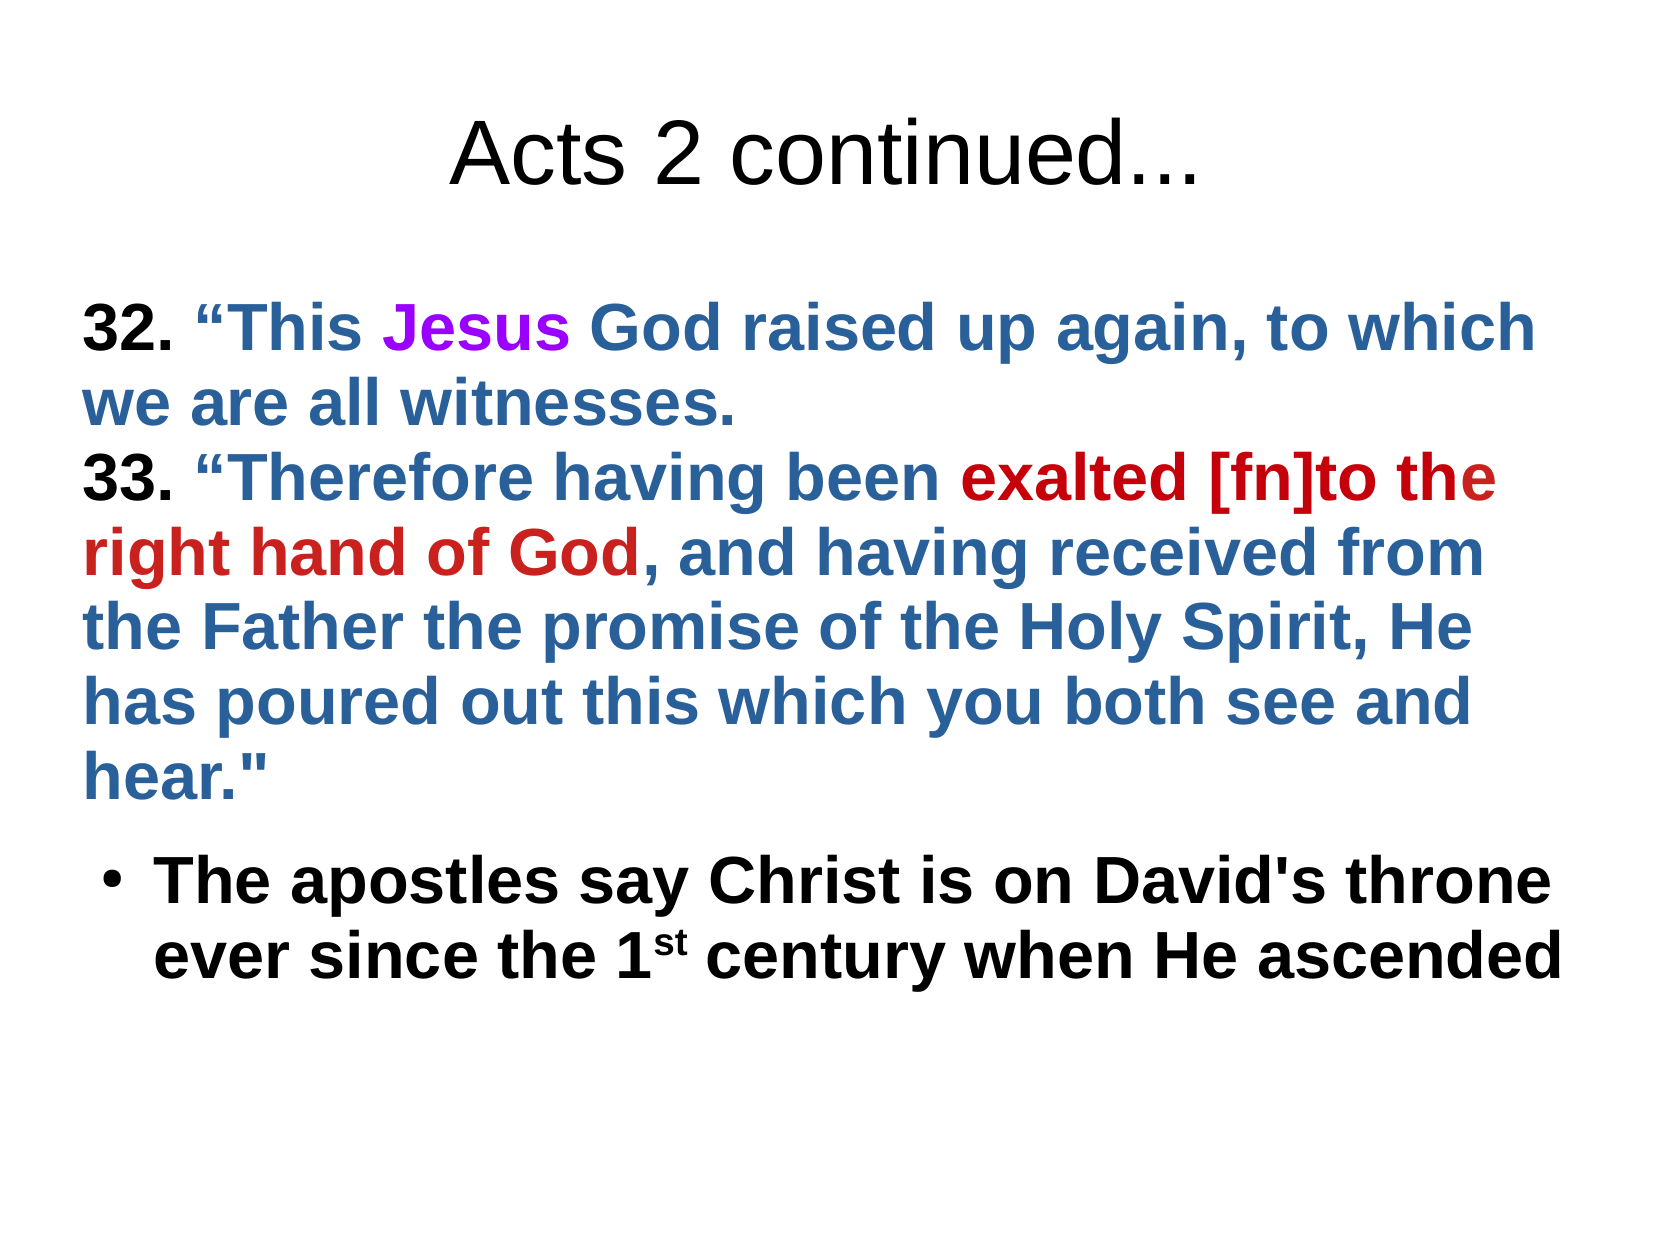

# Acts 2 continued...
32. “This Jesus God raised up again, to which we are all witnesses.
33. “Therefore having been exalted [fn]to the right hand of God, and having received from the Father the promise of the Holy Spirit, He has poured out this which you both see and hear."
The apostles say Christ is on David's throne ever since the 1st century when He ascended